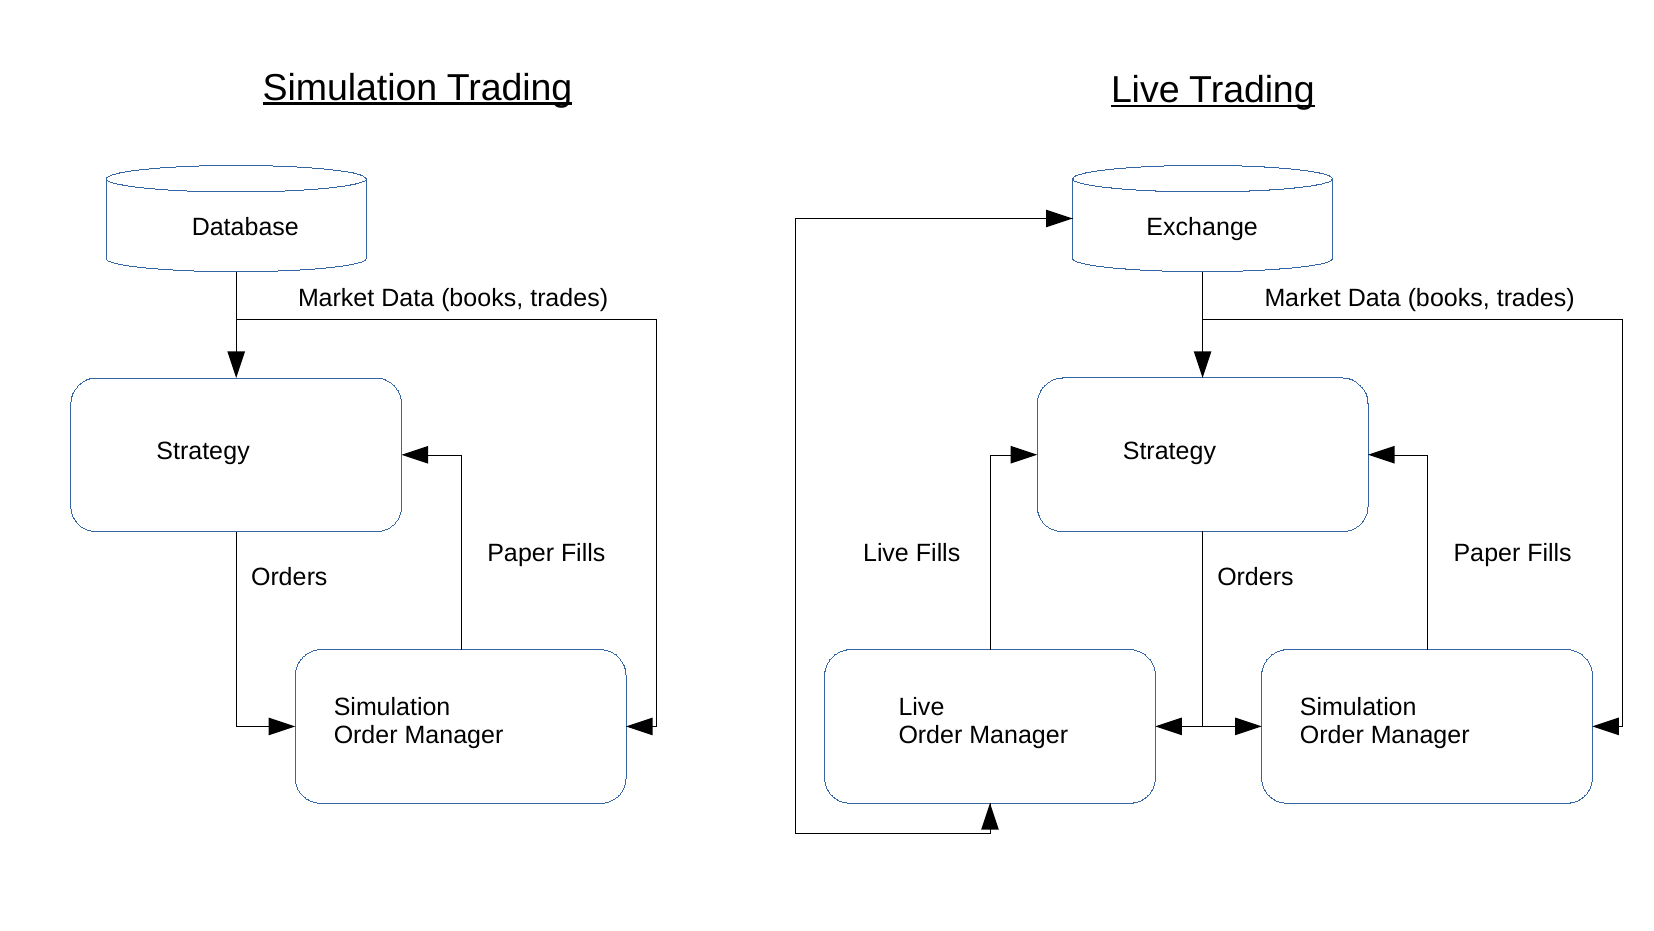

Simulation Trading
Live Trading
Exchange
Database
Market Data (books, trades)
Market Data (books, trades)
Strategy
Strategy
Live Fills
Paper Fills
Paper Fills
Orders
Orders
Live
Order Manager
Simulation
Order Manager
Simulation
Order Manager